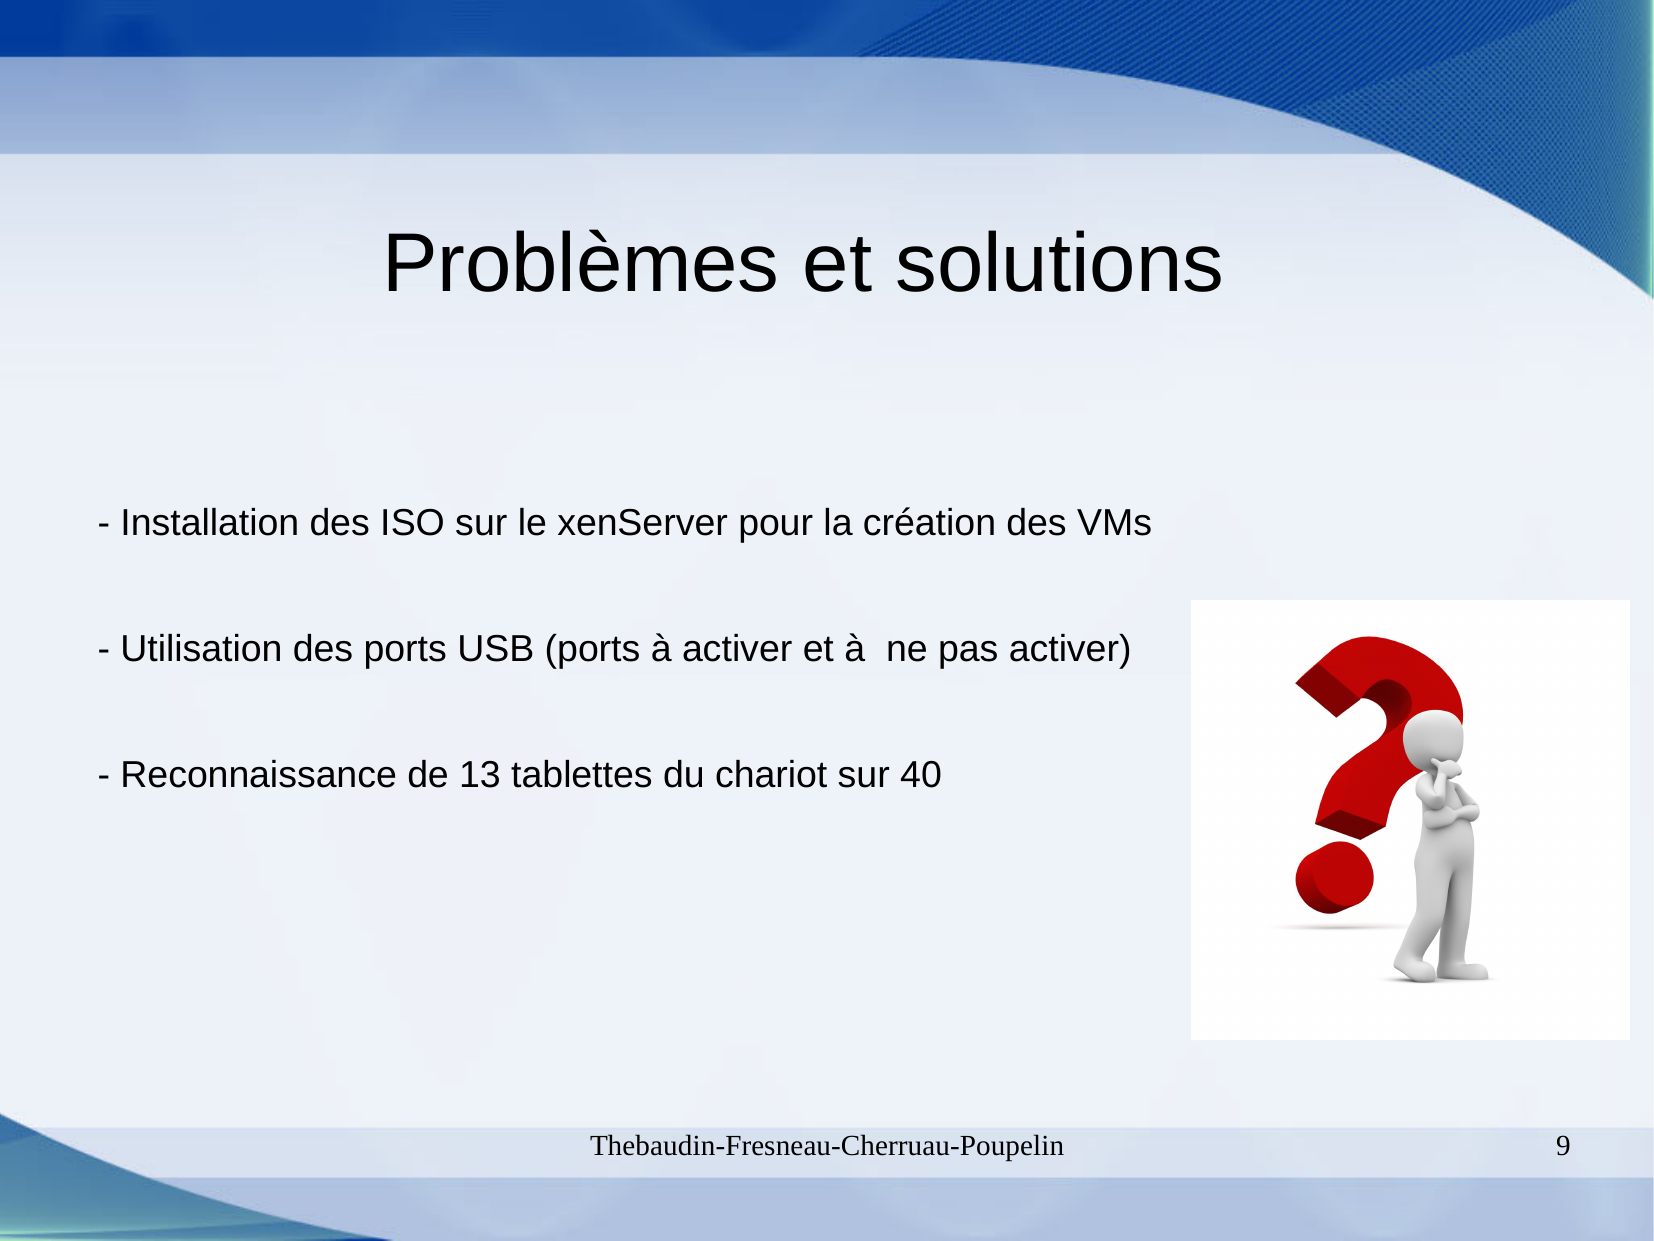

# Problèmes et solutions
- Installation des ISO sur le xenServer pour la création des VMs
- Utilisation des ports USB (ports à activer et à ne pas activer)
- Reconnaissance de 13 tablettes du chariot sur 40
Thebaudin-Fresneau-Cherruau-Poupelin
9